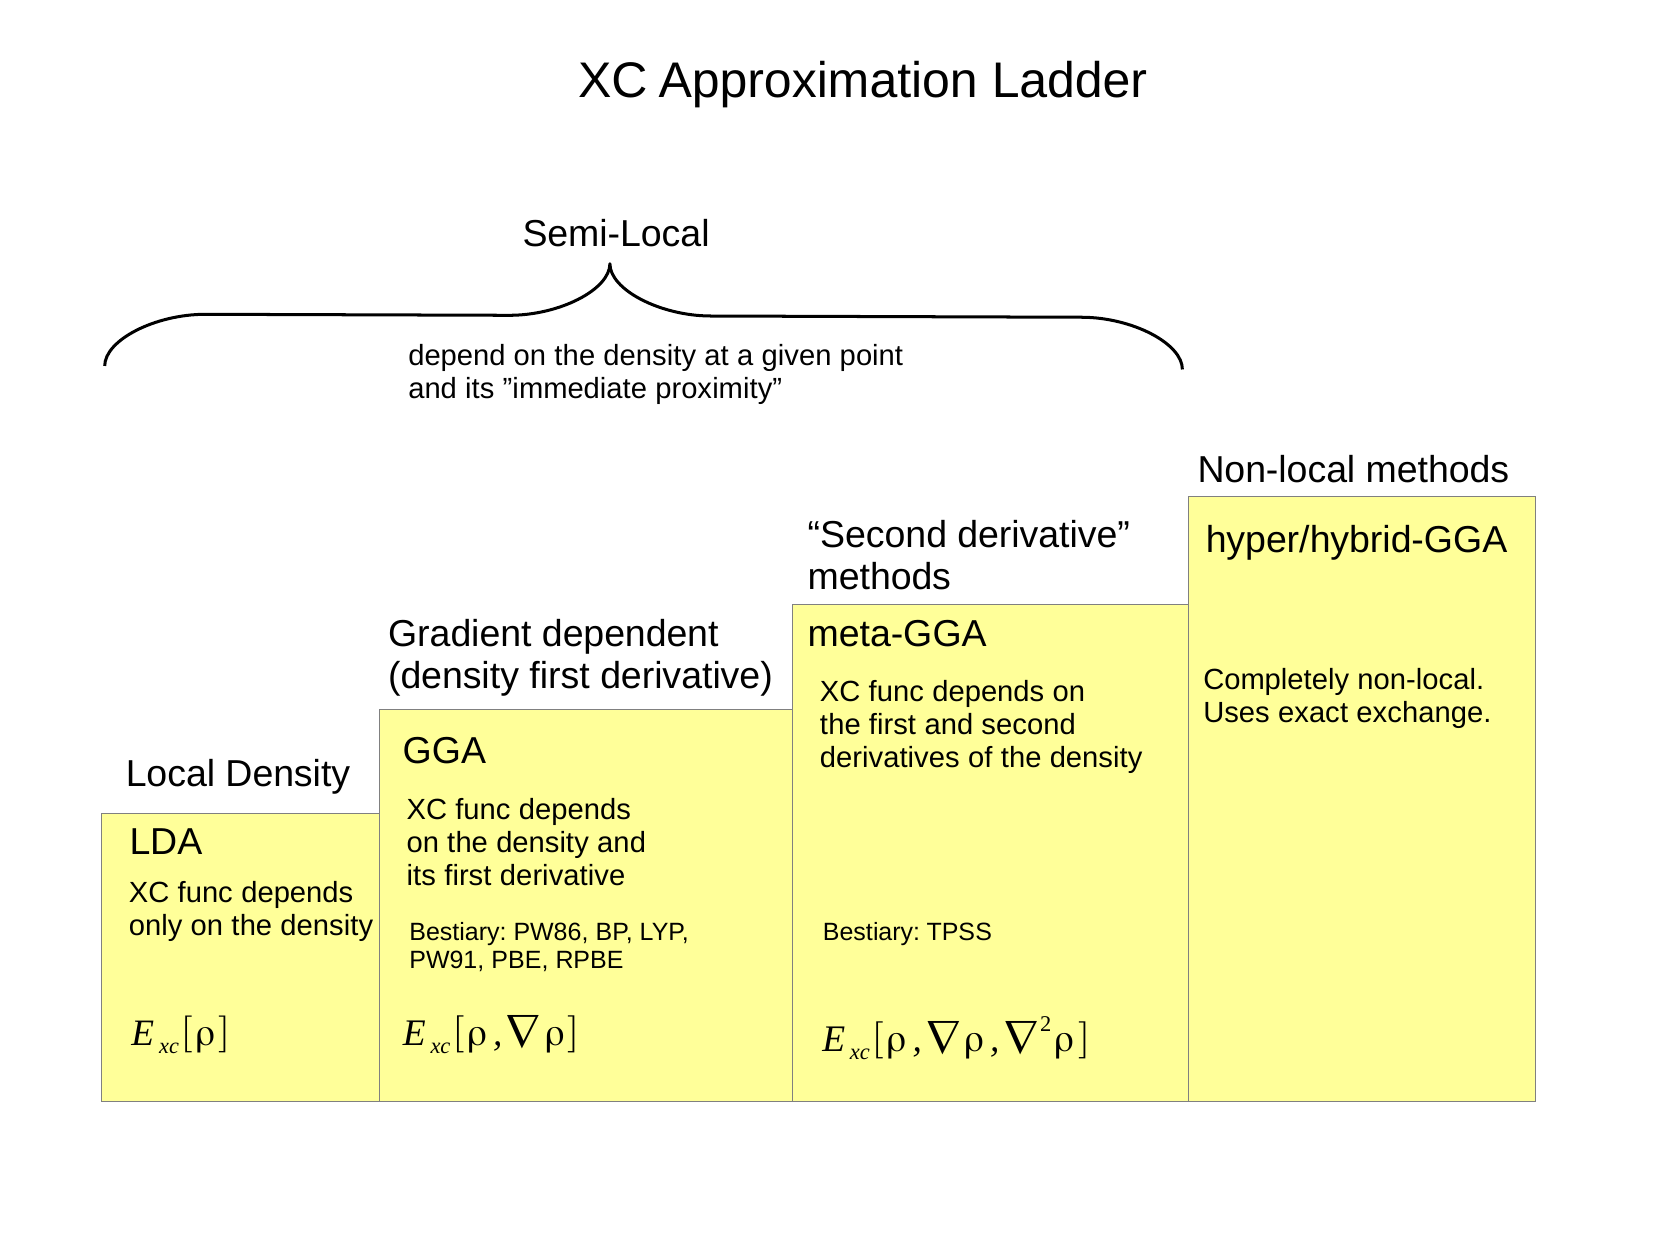

XC Approximation Ladder
Semi-Local
depend on the density at a given point
and its ”immediate proximity”
Non-local methods
“Second derivative”
methods
hyper/hybrid-GGA
Gradient dependent
(density first derivative)
meta-GGA
Completely non-local.
Uses exact exchange.
XC func depends on
the first and second
derivatives of the density
GGA
Local Density
fully non local
XC func depends
on the density and
its first derivative
LDA
XC func depends
only on the density
Bestiary: PW86, BP, LYP,
PW91, PBE, RPBE
Bestiary: TPSS